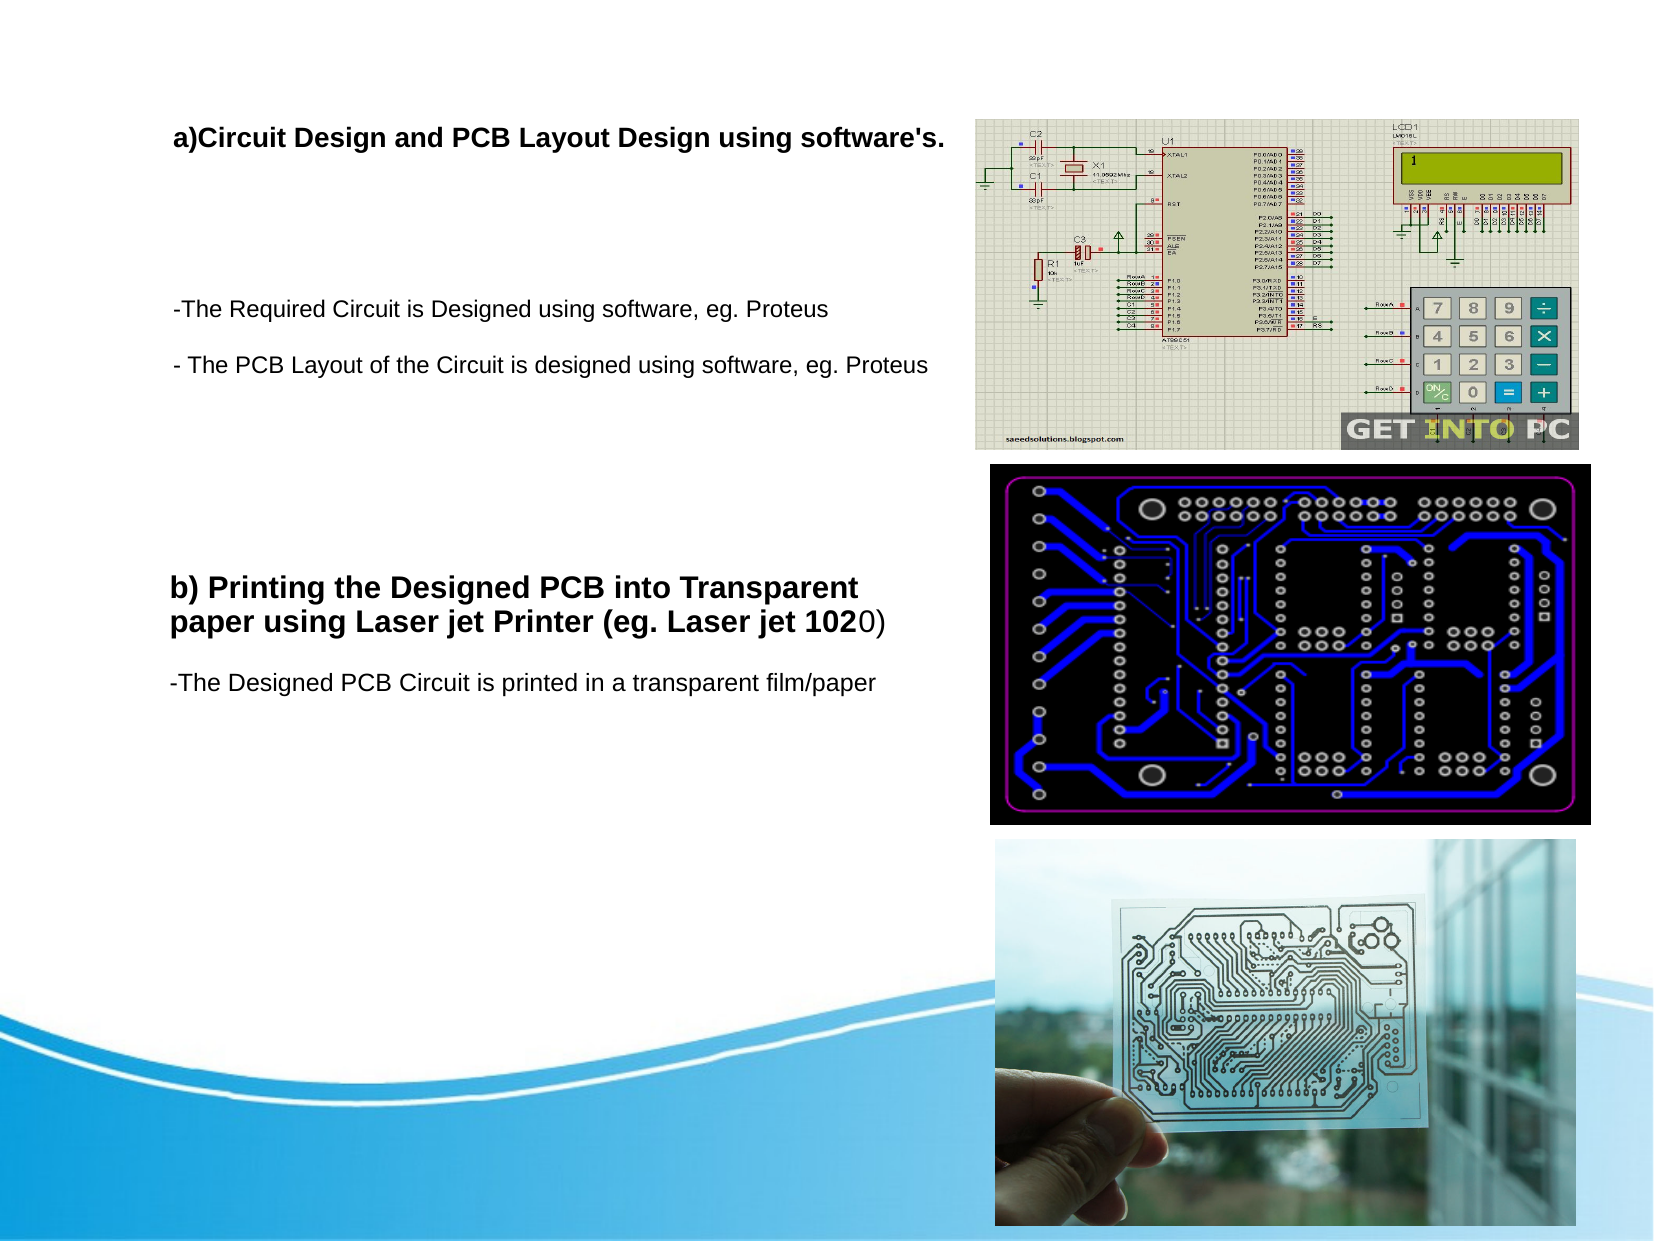

# a)Circuit Design and PCB Layout Design using software's.
-The Required Circuit is Designed using software, eg. Proteus
- The PCB Layout of the Circuit is designed using software, eg. Proteus
b) Printing the Designed PCB into Transparent paper using Laser jet Printer (eg. Laser jet 1020)
-The Designed PCB Circuit is printed in a transparent film/paper